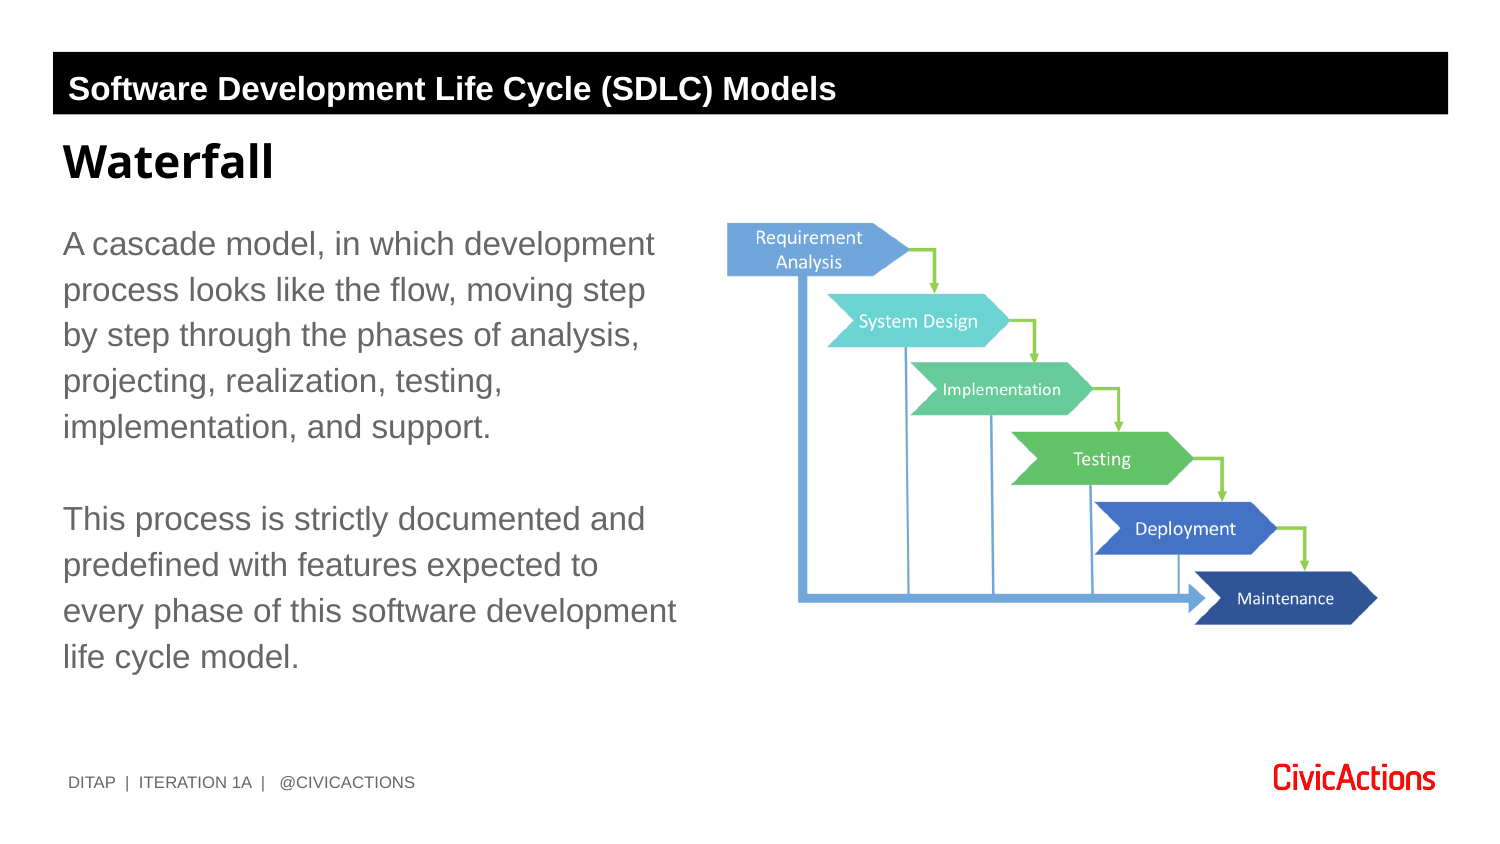

Software Development Life Cycle (SDLC) Models
# Waterfall
A cascade model, in which development process looks like the flow, moving step by step through the phases of analysis, projecting, realization, testing, implementation, and support.
This process is strictly documented and predefined with features expected to every phase of this software development life cycle model.